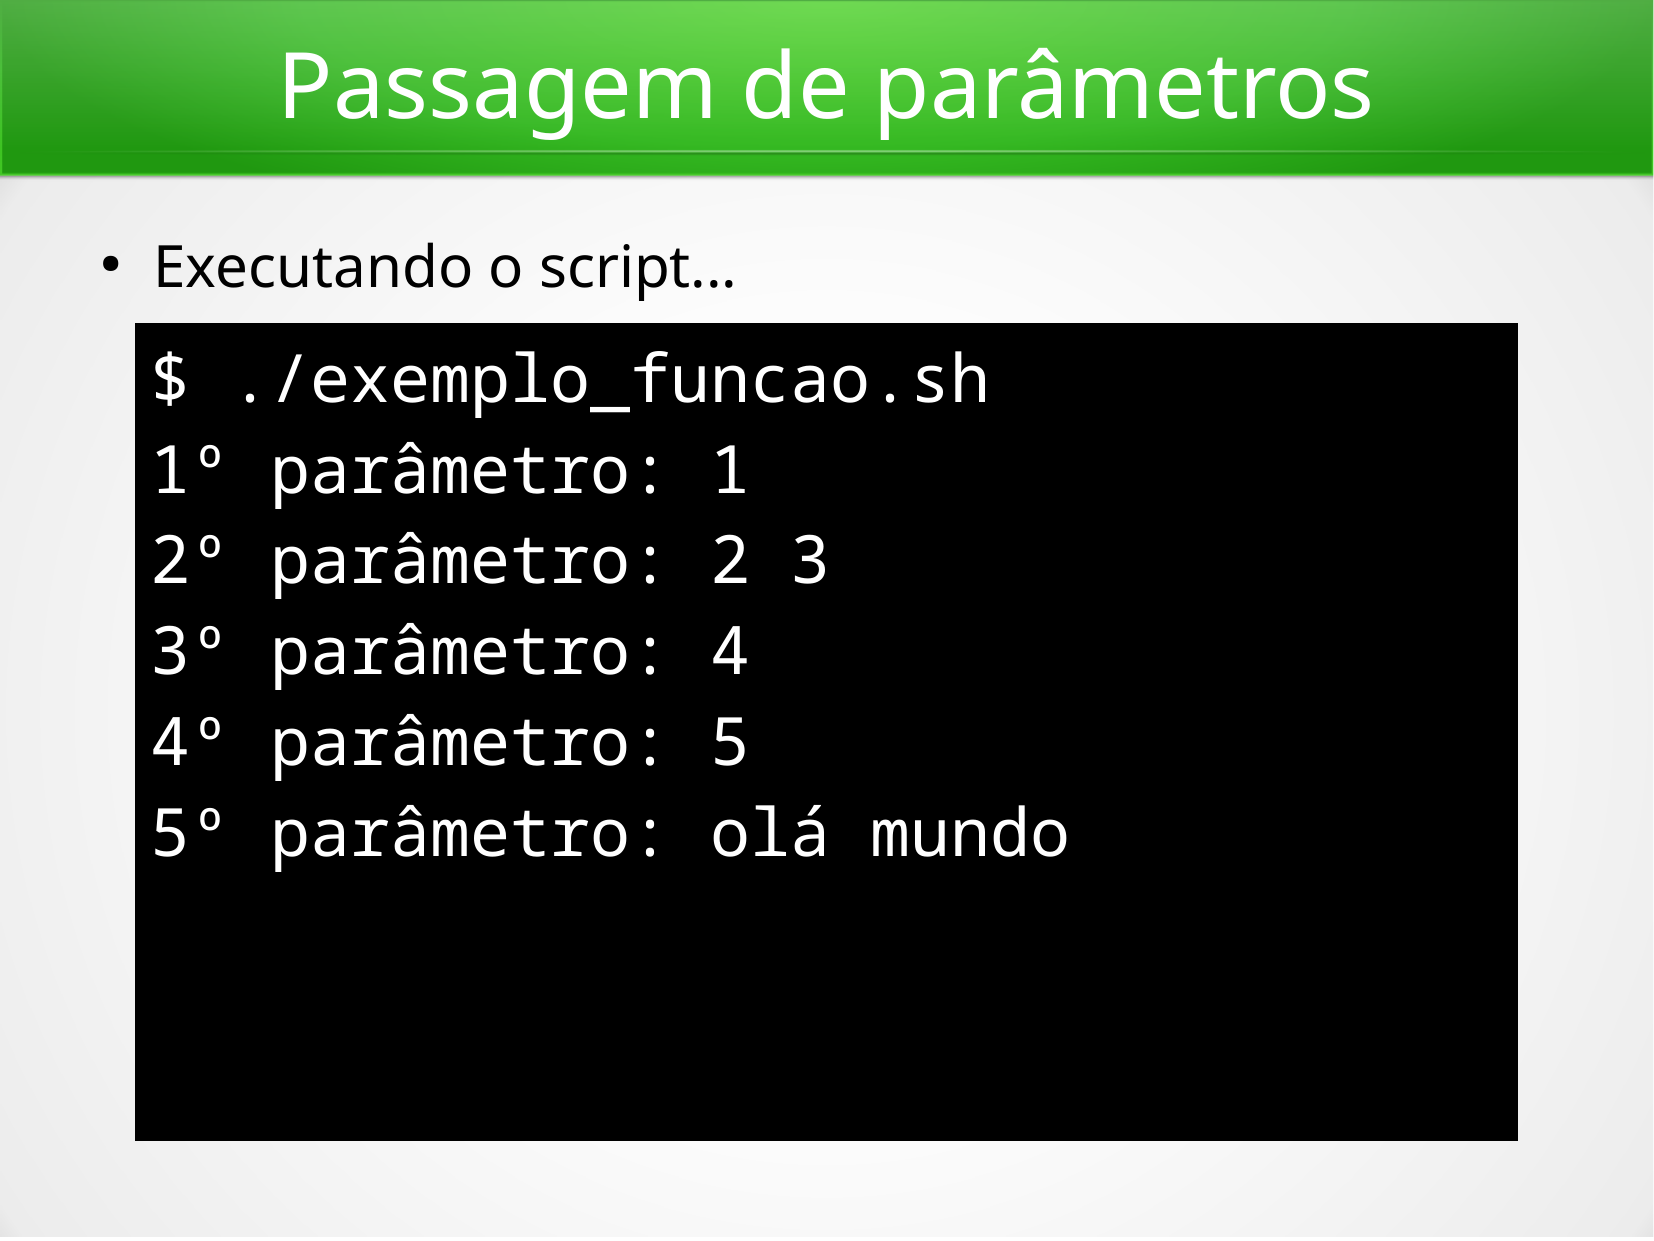

# Passagem de parâmetros
Executando o script...
$ ./exemplo_funcao.sh
1º parâmetro: 1
2º parâmetro: 2 3
3º parâmetro: 4
4º parâmetro: 5
5º parâmetro: olá mundo